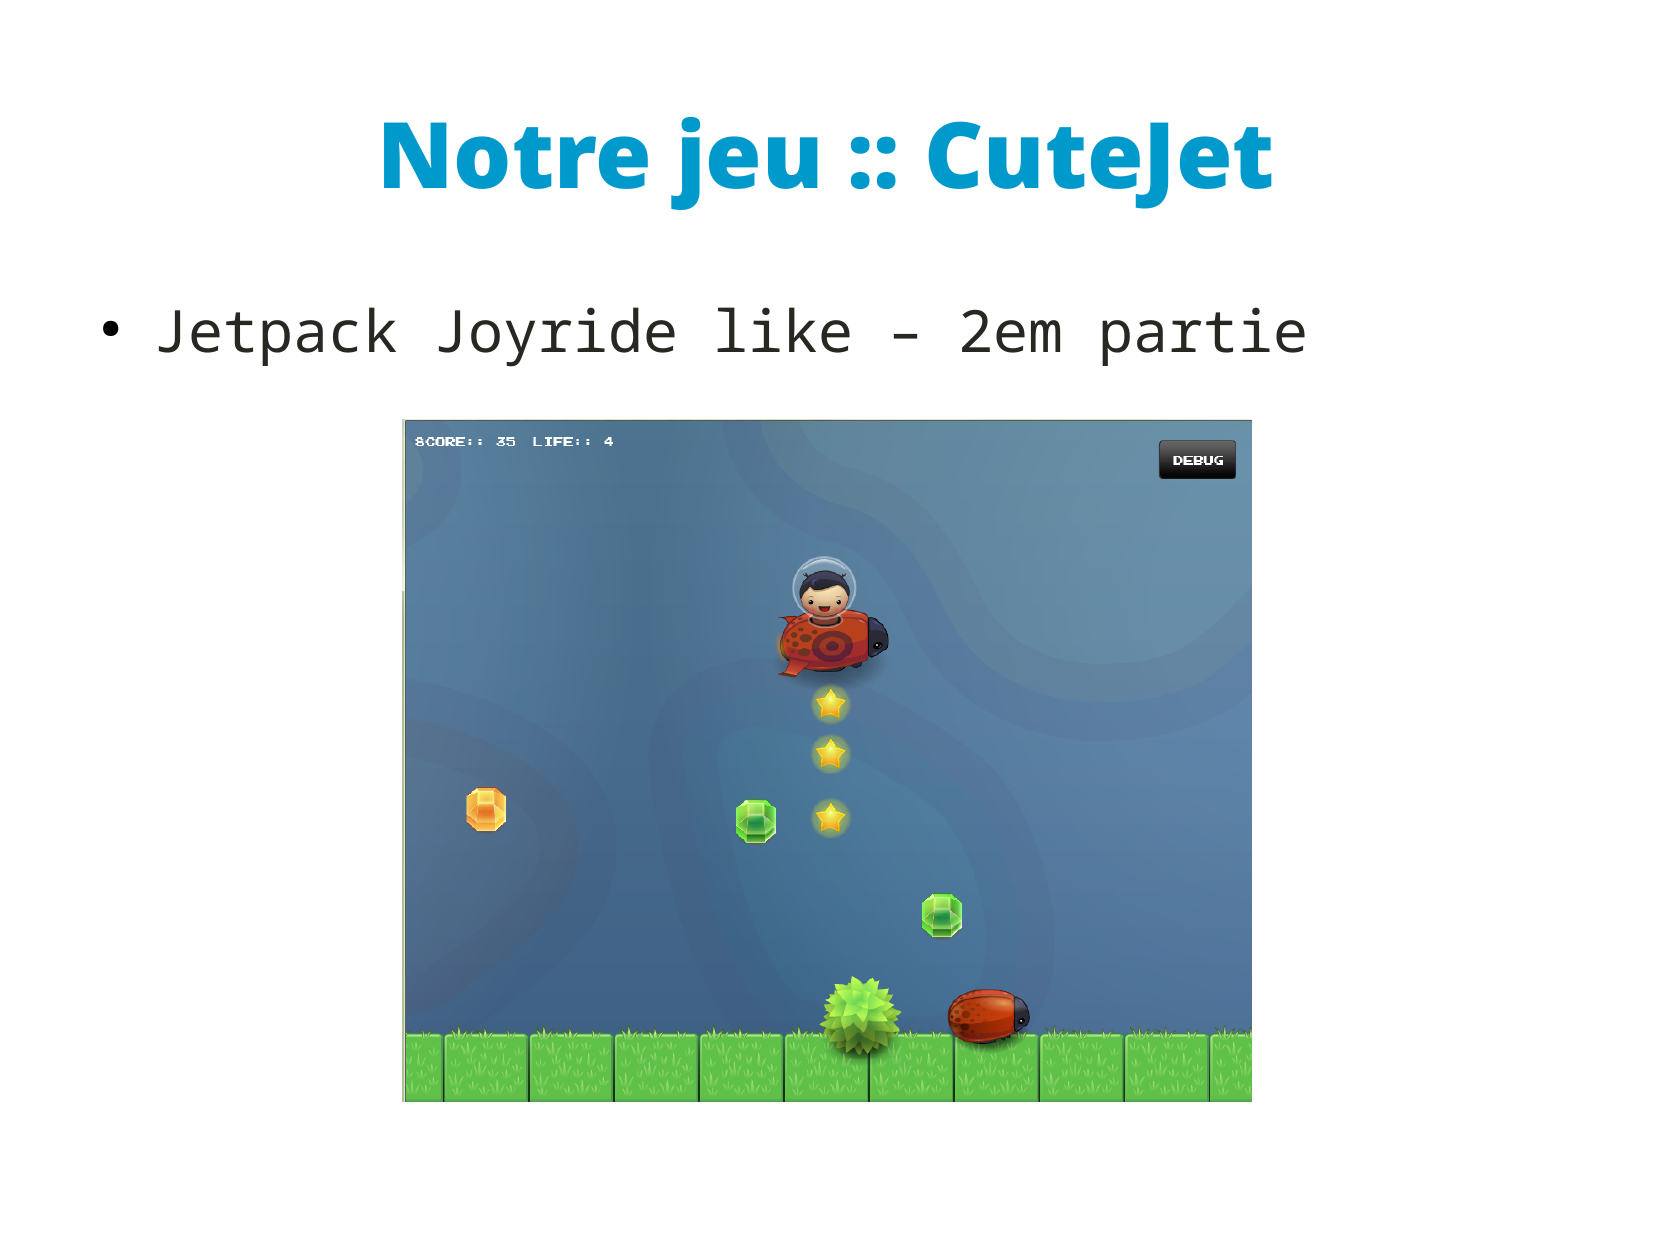

# Notre jeu :: CuteJet
Jetpack Joyride like – 2em partie